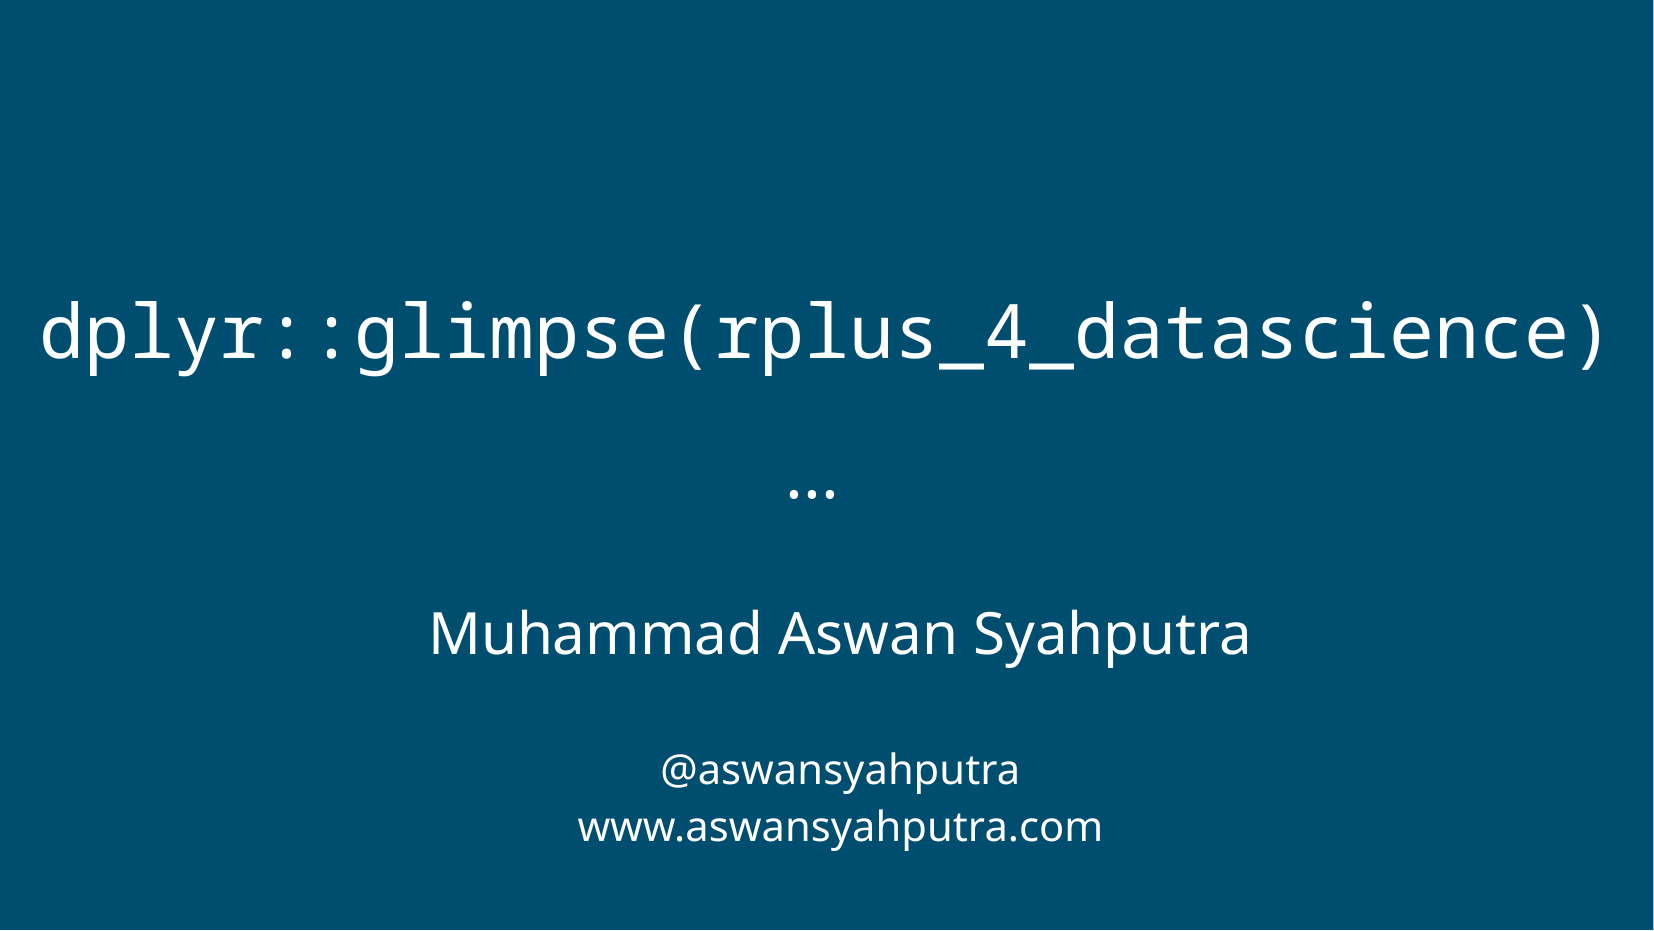

dplyr::glimpse(rplus_4_datascience)
...
Muhammad Aswan Syahputra
@aswansyahputra
www.aswansyahputra.com